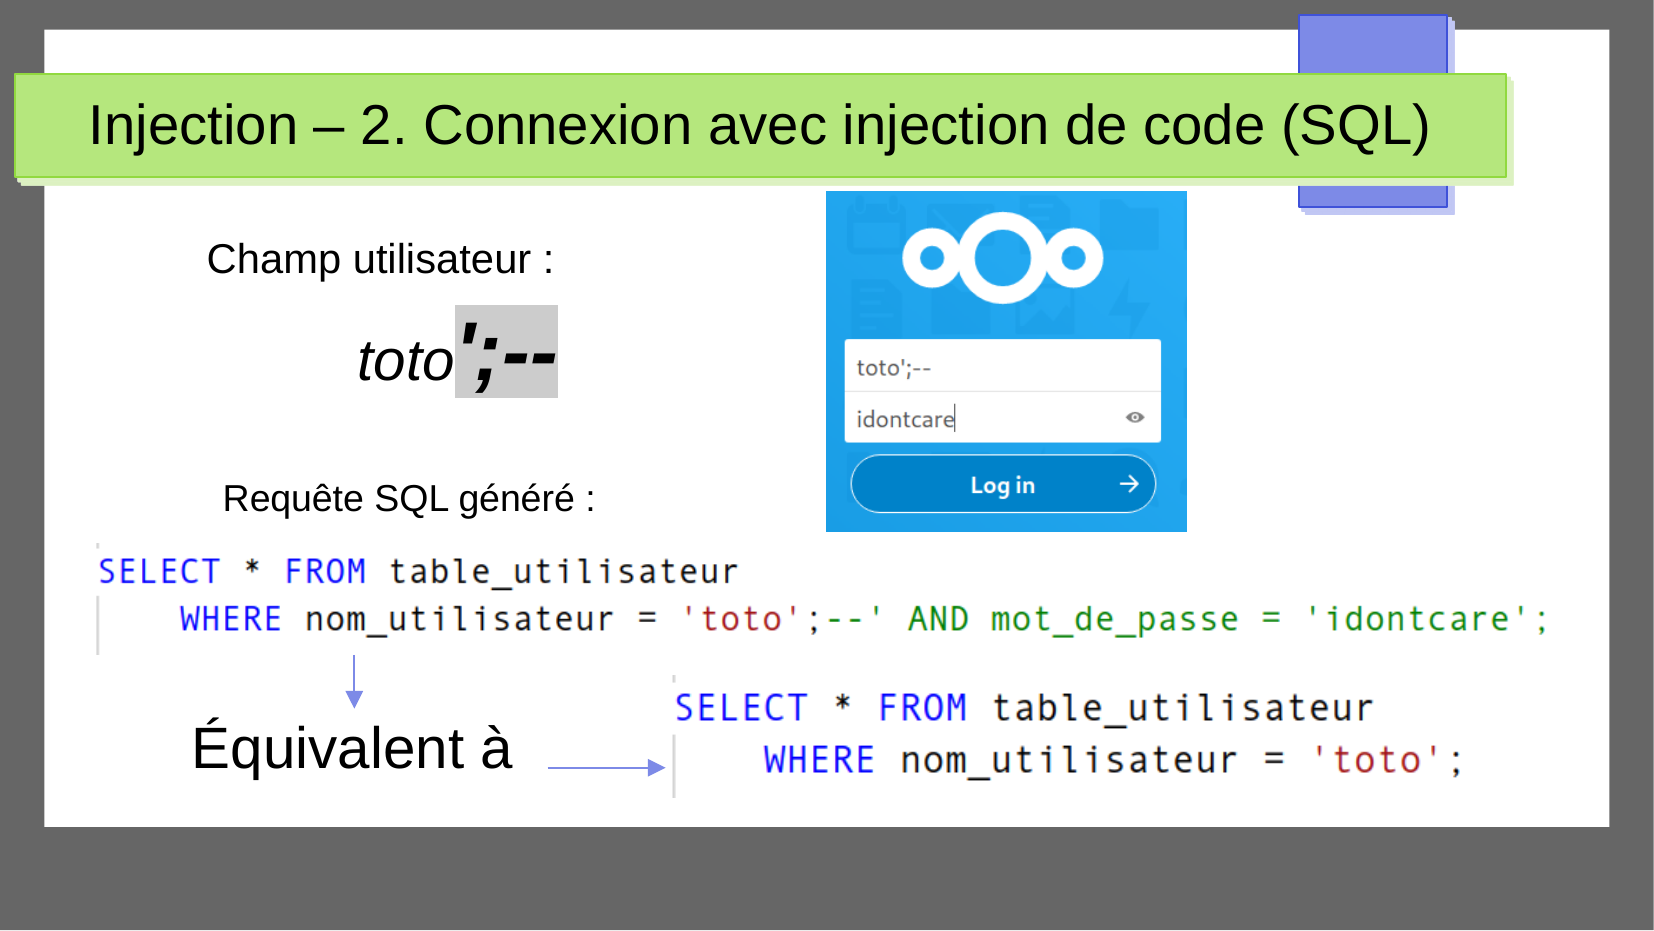

Injection – 2. Connexion avec injection de code (SQL)
# Champ utilisateur :
toto';--
Requête SQL généré :
Équivalent à